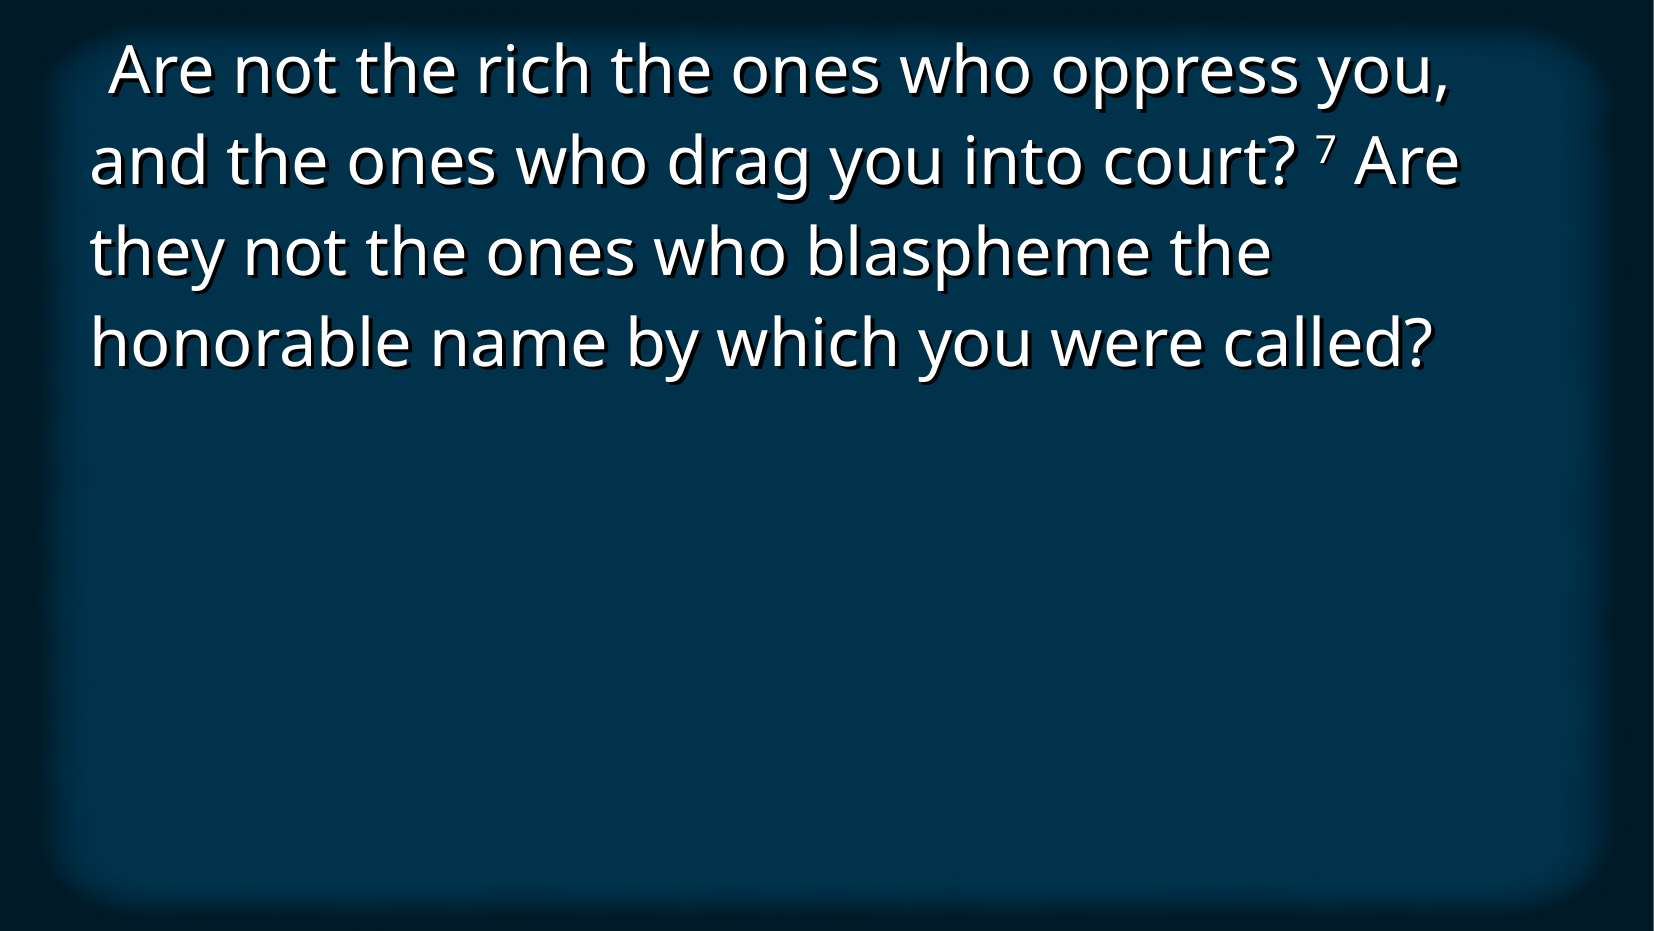

Are not the rich the ones who oppress you, and the ones who drag you into court? 7 Are they not the ones who blaspheme the honorable name by which you were called?